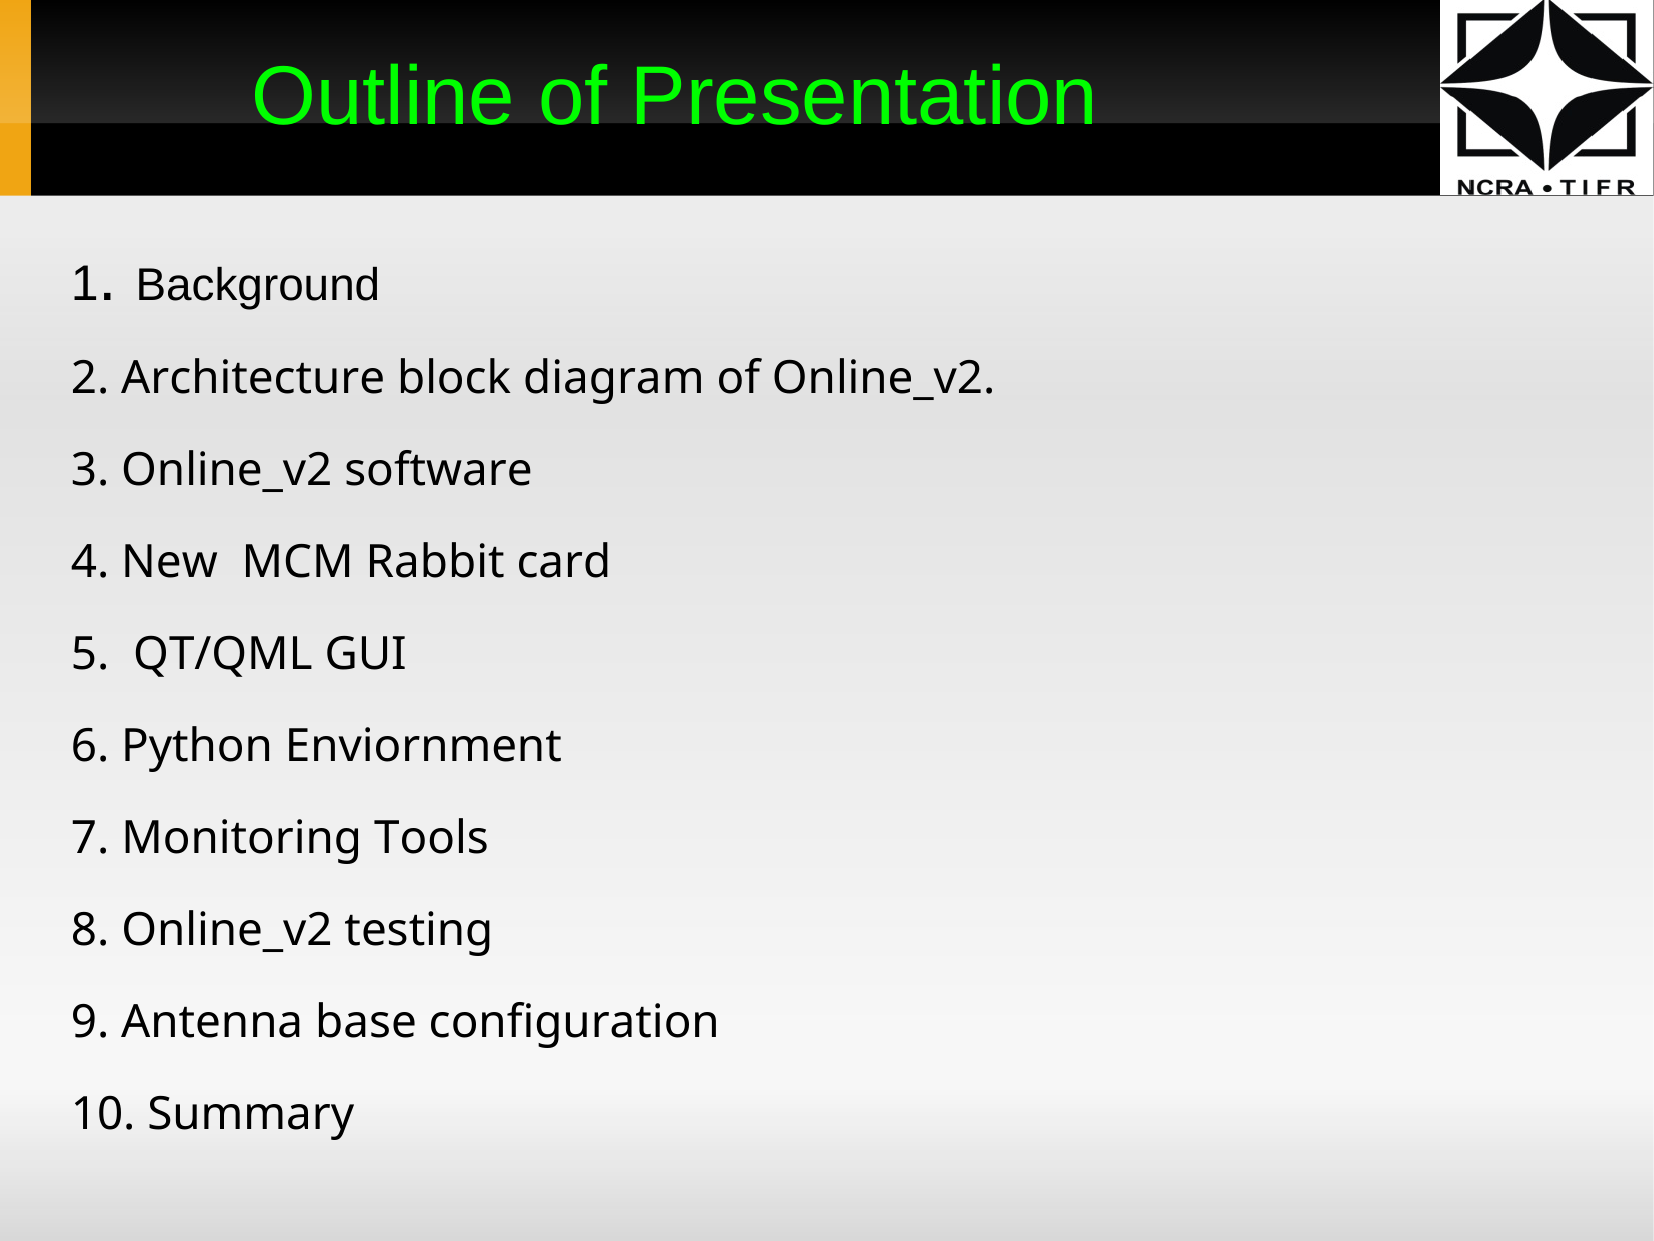

Outline of Presentation
# 1. Background
2. Architecture block diagram of Online_v2.
3. Online_v2 software
4. New MCM Rabbit card
5. QT/QML GUI
6. Python Enviornment
7. Monitoring Tools
8. Online_v2 testing
9. Antenna base configuration
10. Summary